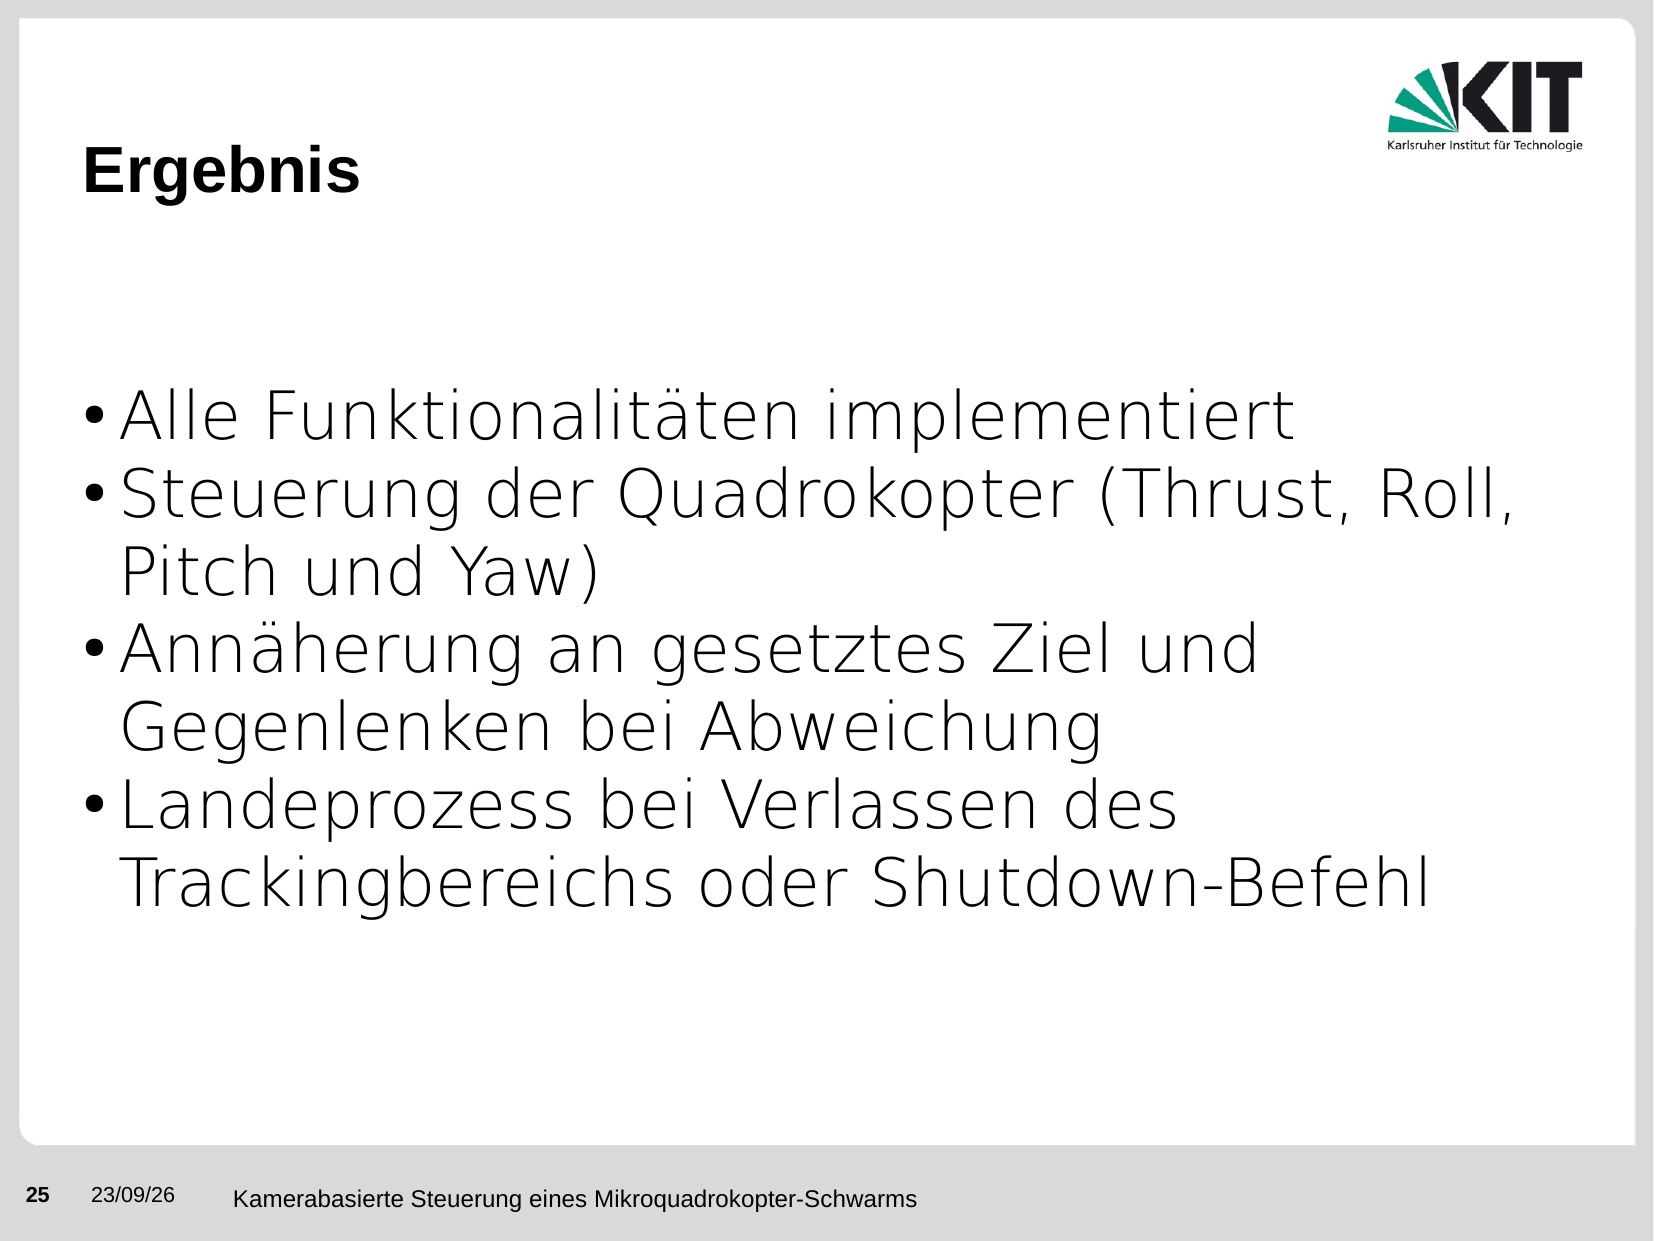

# Ergebnis
Alle Funktionalitäten implementiert
Steuerung der Quadrokopter (Thrust, Roll, Pitch und Yaw)
Annäherung an gesetztes Ziel und Gegenlenken bei Abweichung
Landeprozess bei Verlassen des Trackingbereichs oder Shutdown-Befehl